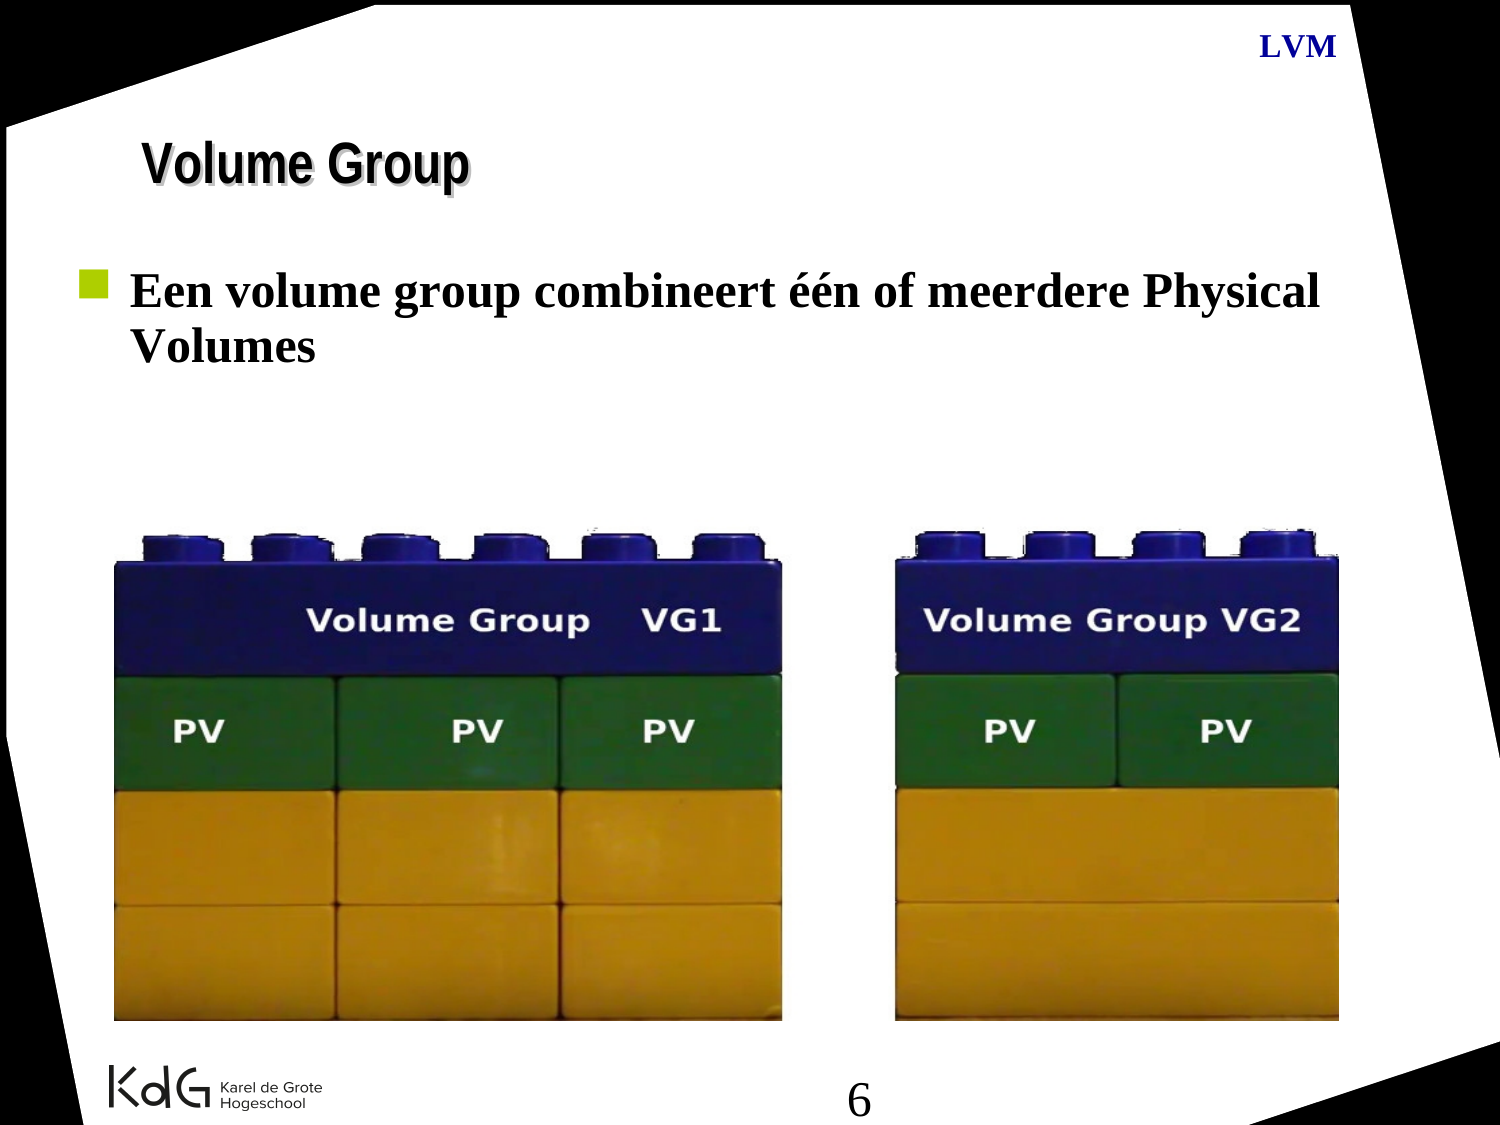

# Volume Group
Een volume group combineert één of meerdere Physical Volumes